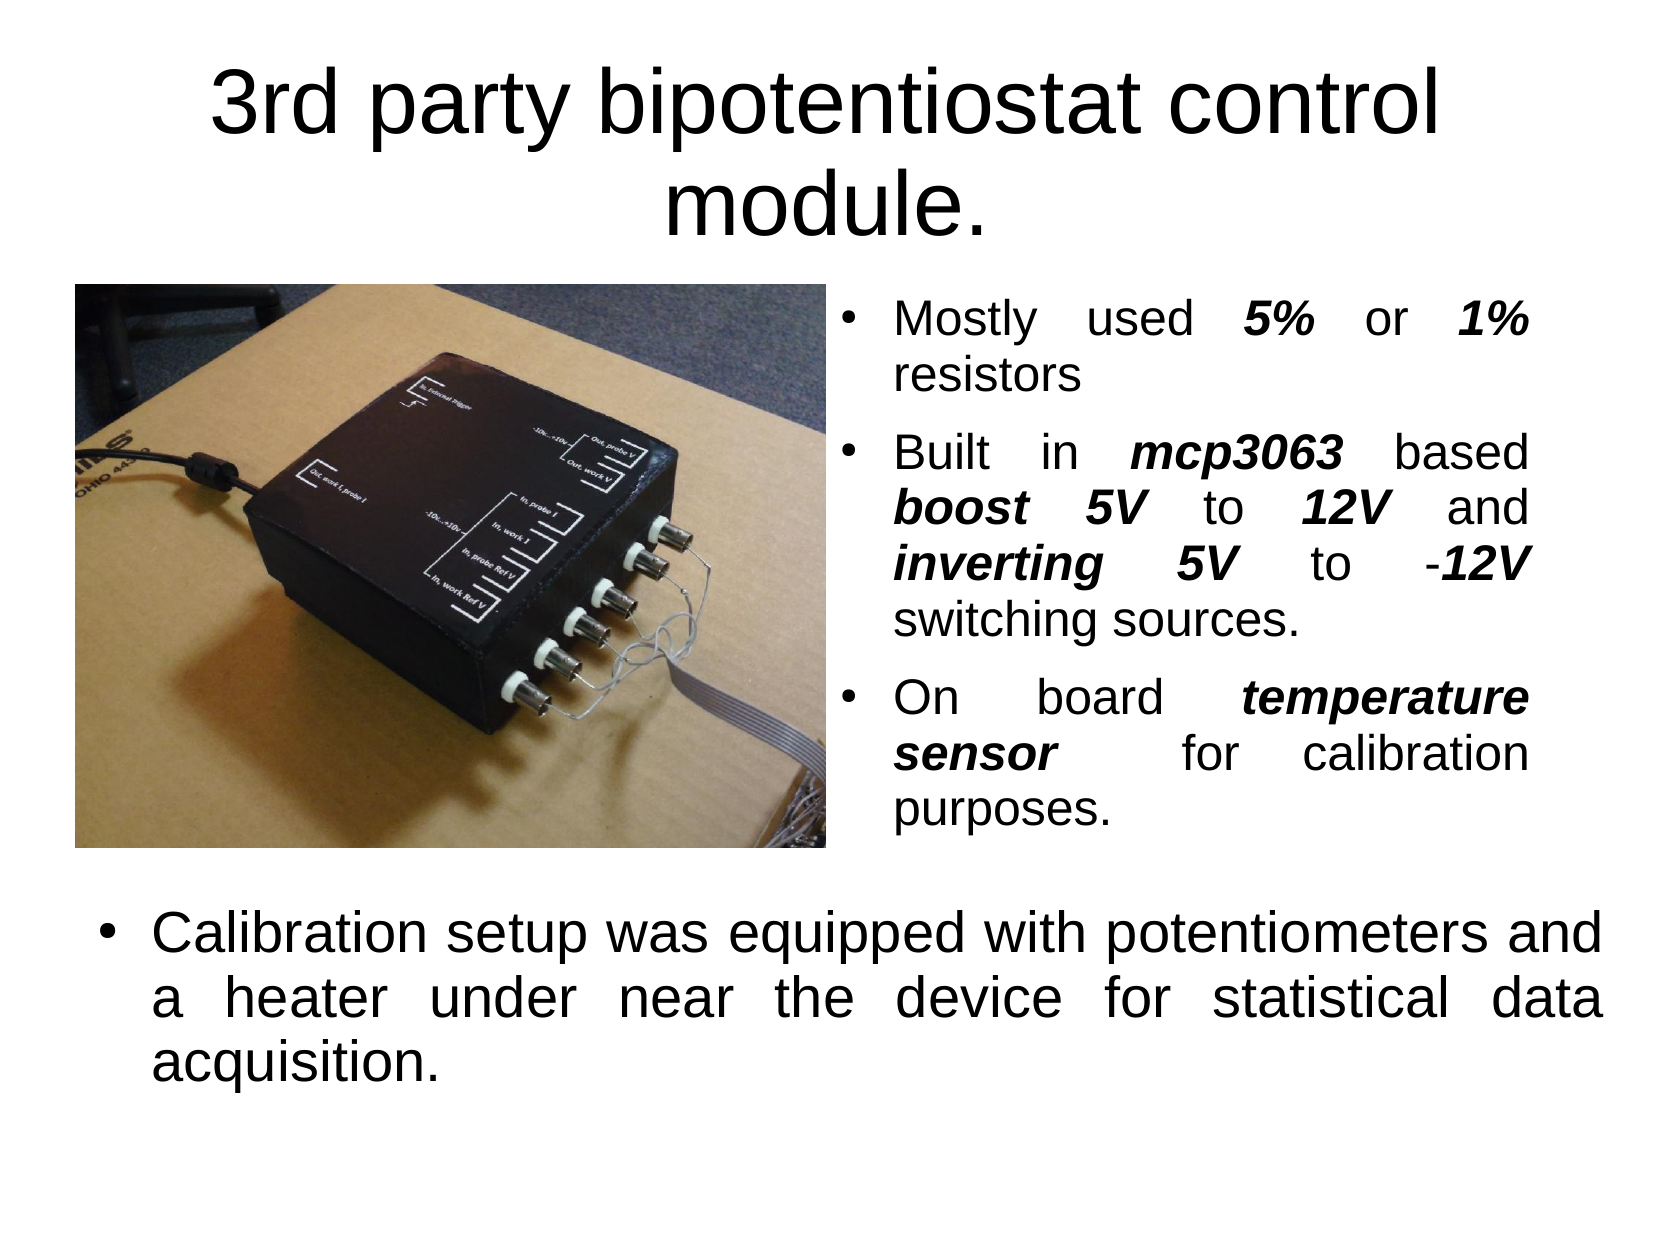

# 3rd party bipotentiostat control module.
Mostly used 5% or 1% resistors
Built in mcp3063 based boost 5V to 12V and inverting 5V to -12V switching sources.
On board temperature sensor for calibration purposes.
Calibration setup was equipped with potentiometers and a heater under near the device for statistical data acquisition.